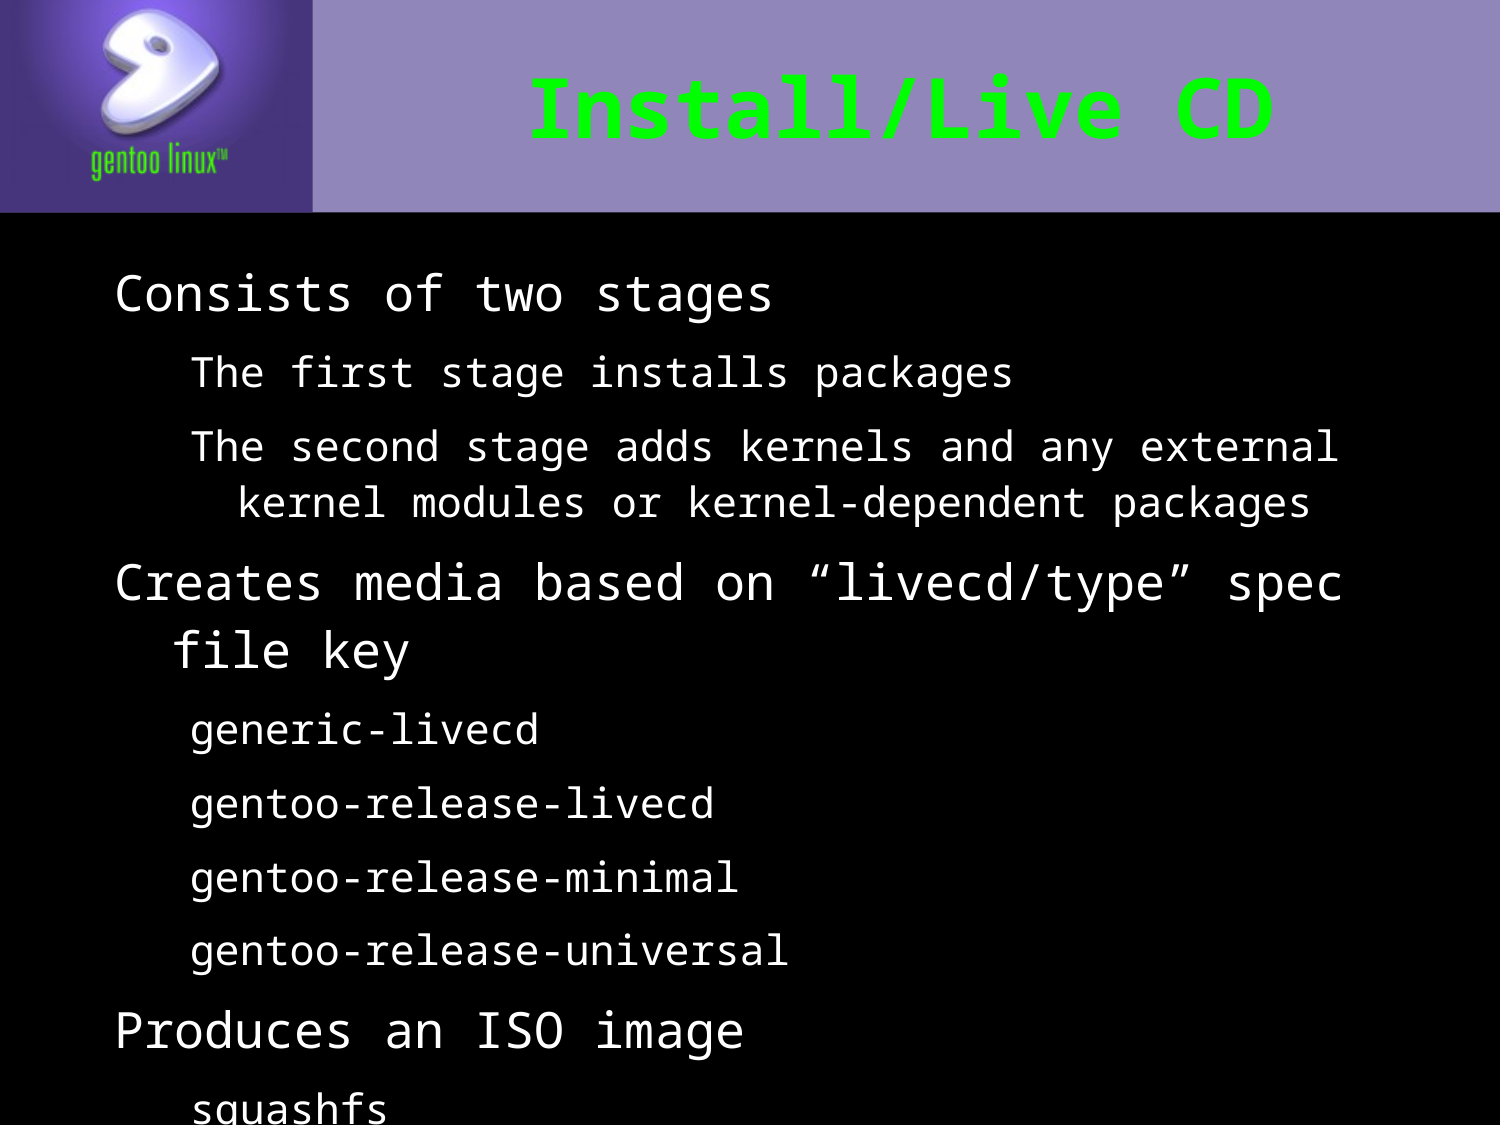

# Install/Live CD
Consists of two stages
The first stage installs packages
The second stage adds kernels and any external kernel modules or kernel-dependent packages
Creates media based on “livecd/type” spec file key
generic-livecd
gentoo-release-livecd
gentoo-release-minimal
gentoo-release-universal
Produces an ISO image
squashfs
zisofs
loop/noloop